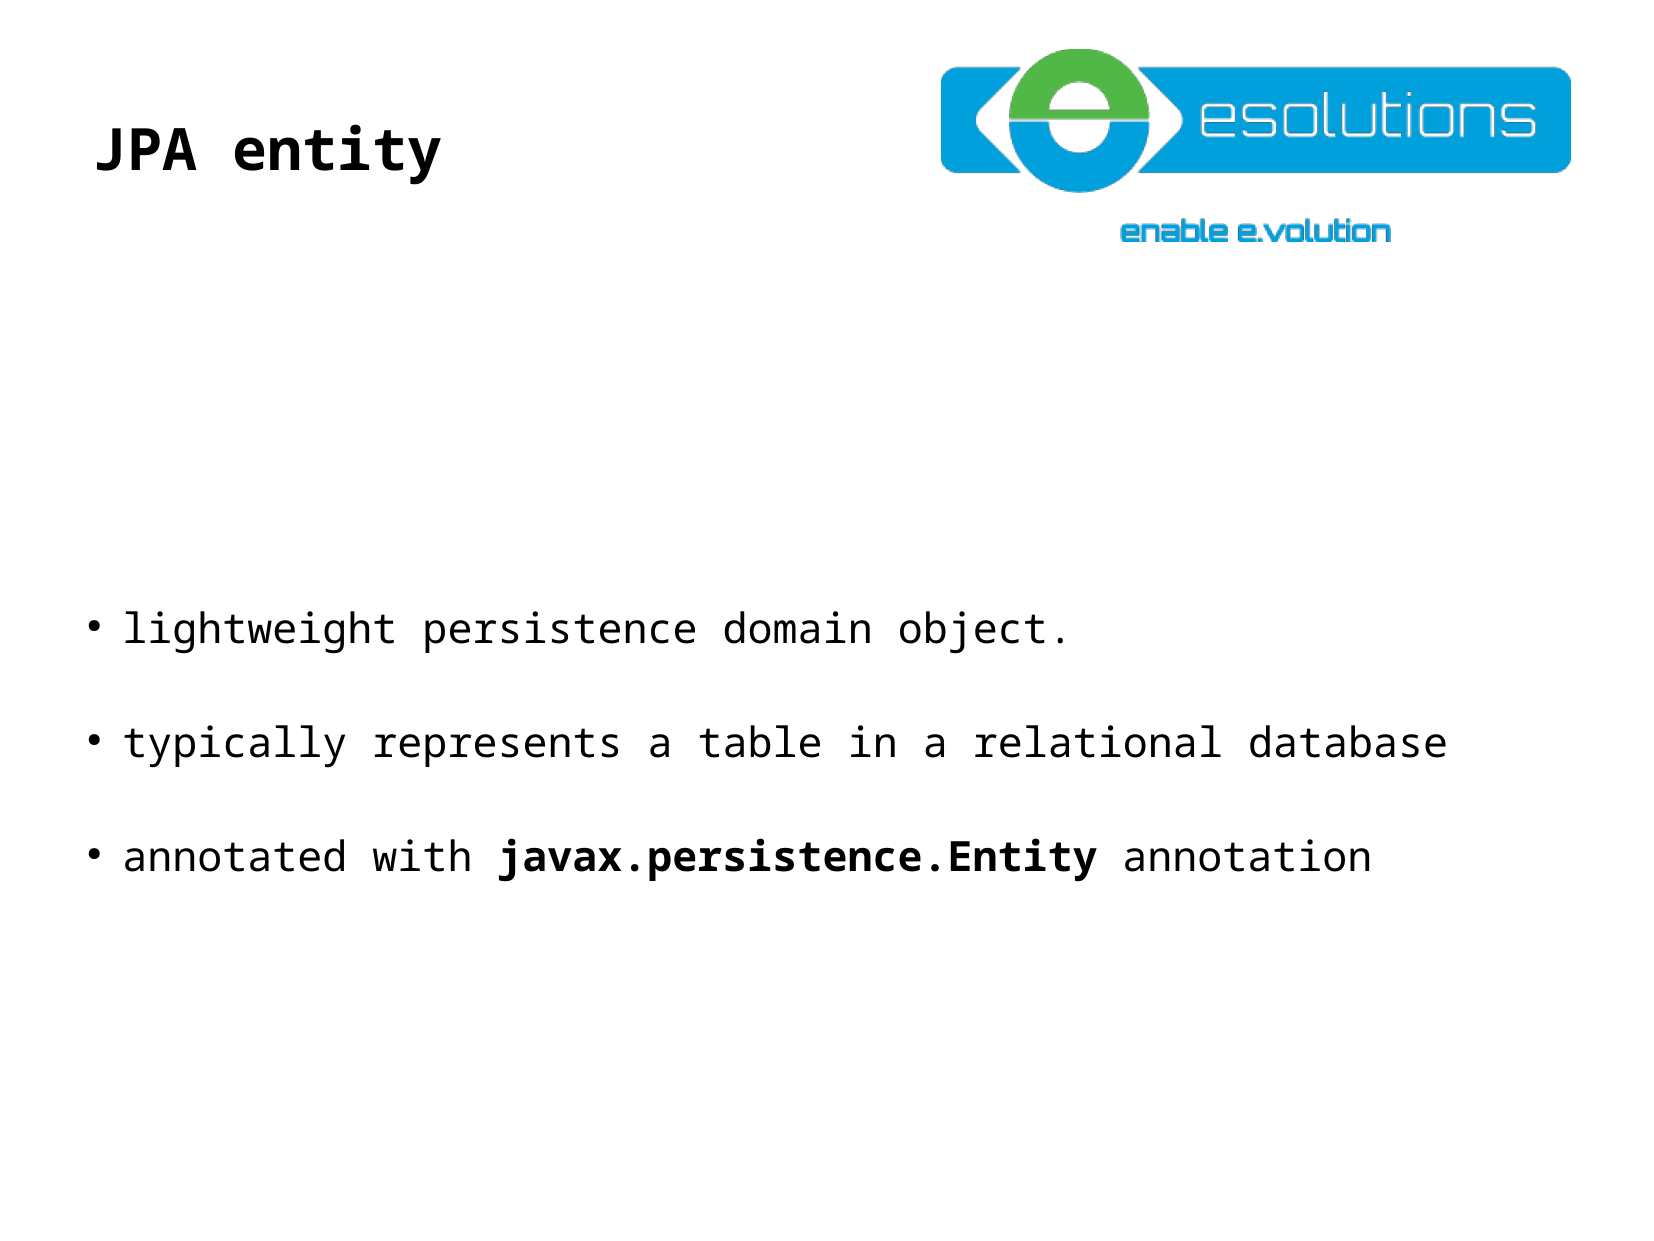

#
JPA entity
lightweight persistence domain object.
typically represents a table in a relational database
annotated with javax.persistence.Entity annotation